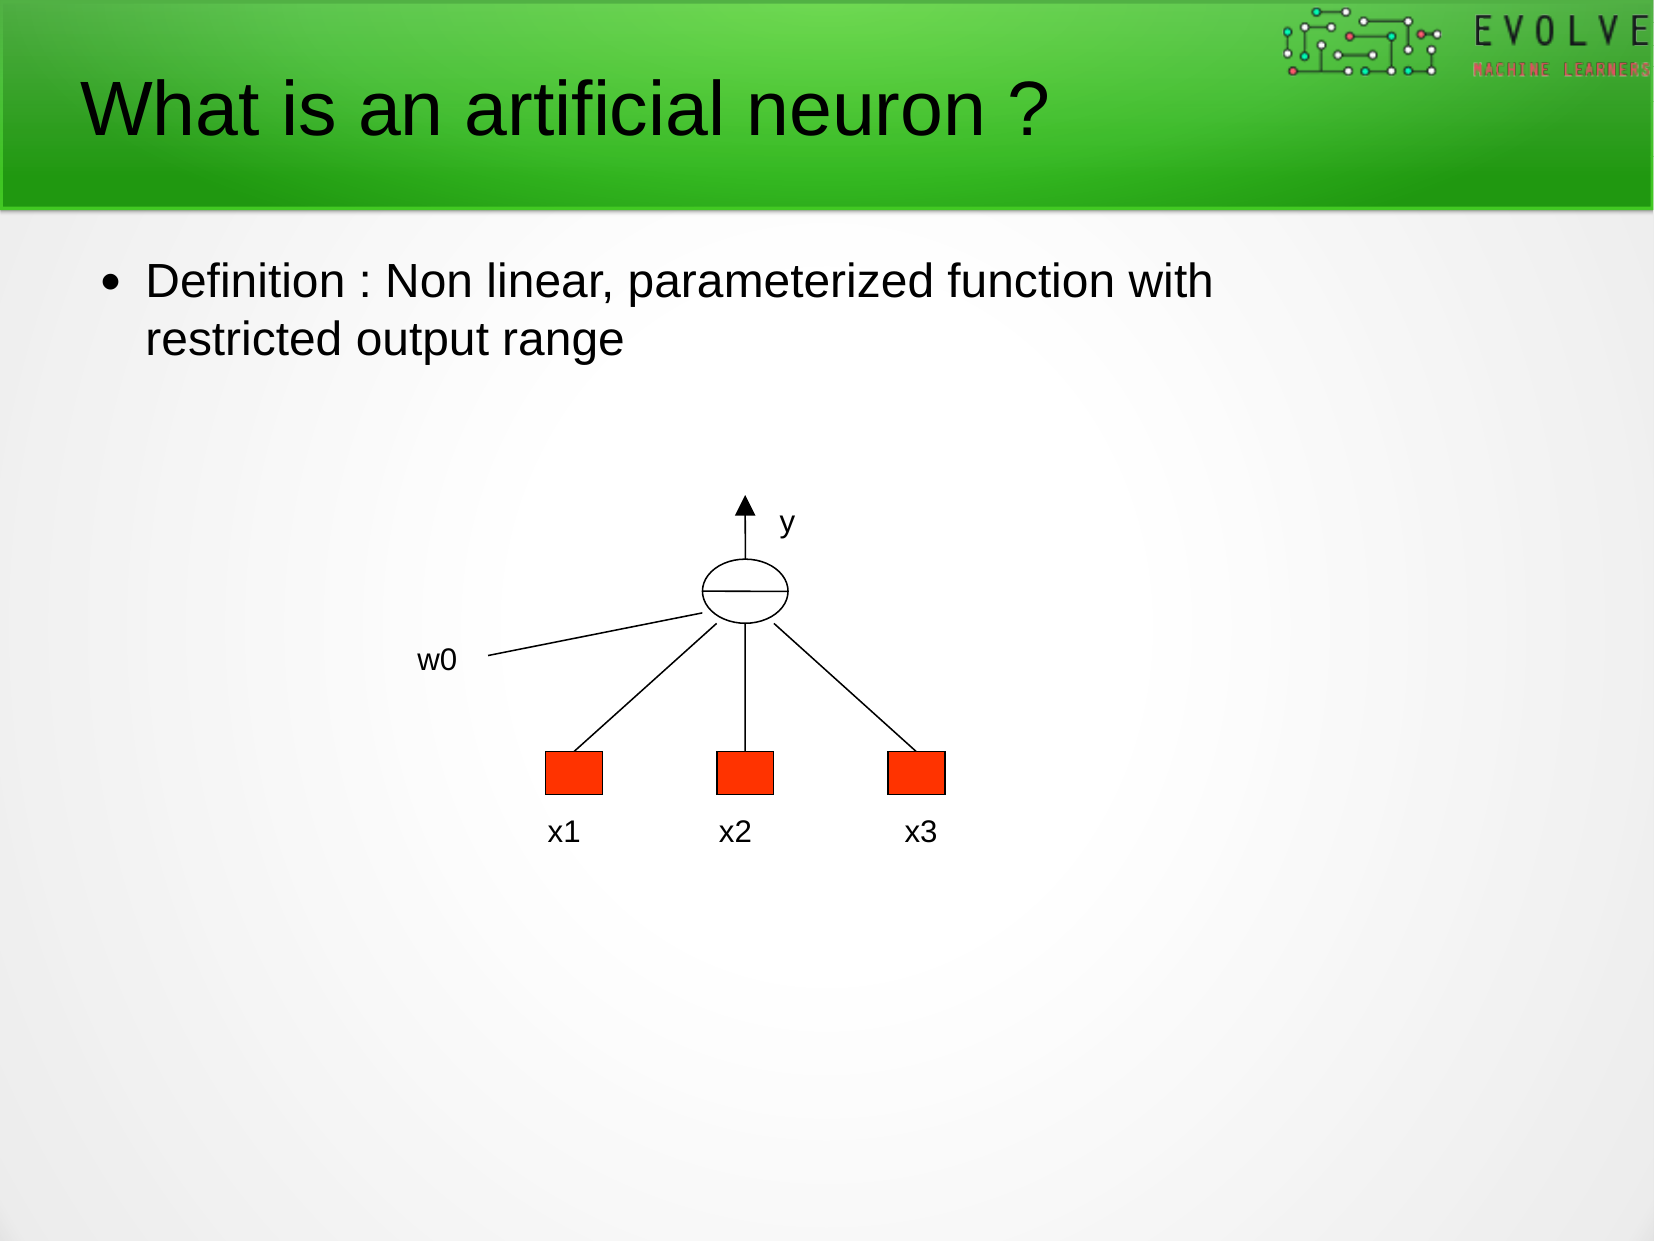

What is an artificial neuron ?
Definition : Non linear, parameterized function with restricted output range
y
w0
x1
x2
x3